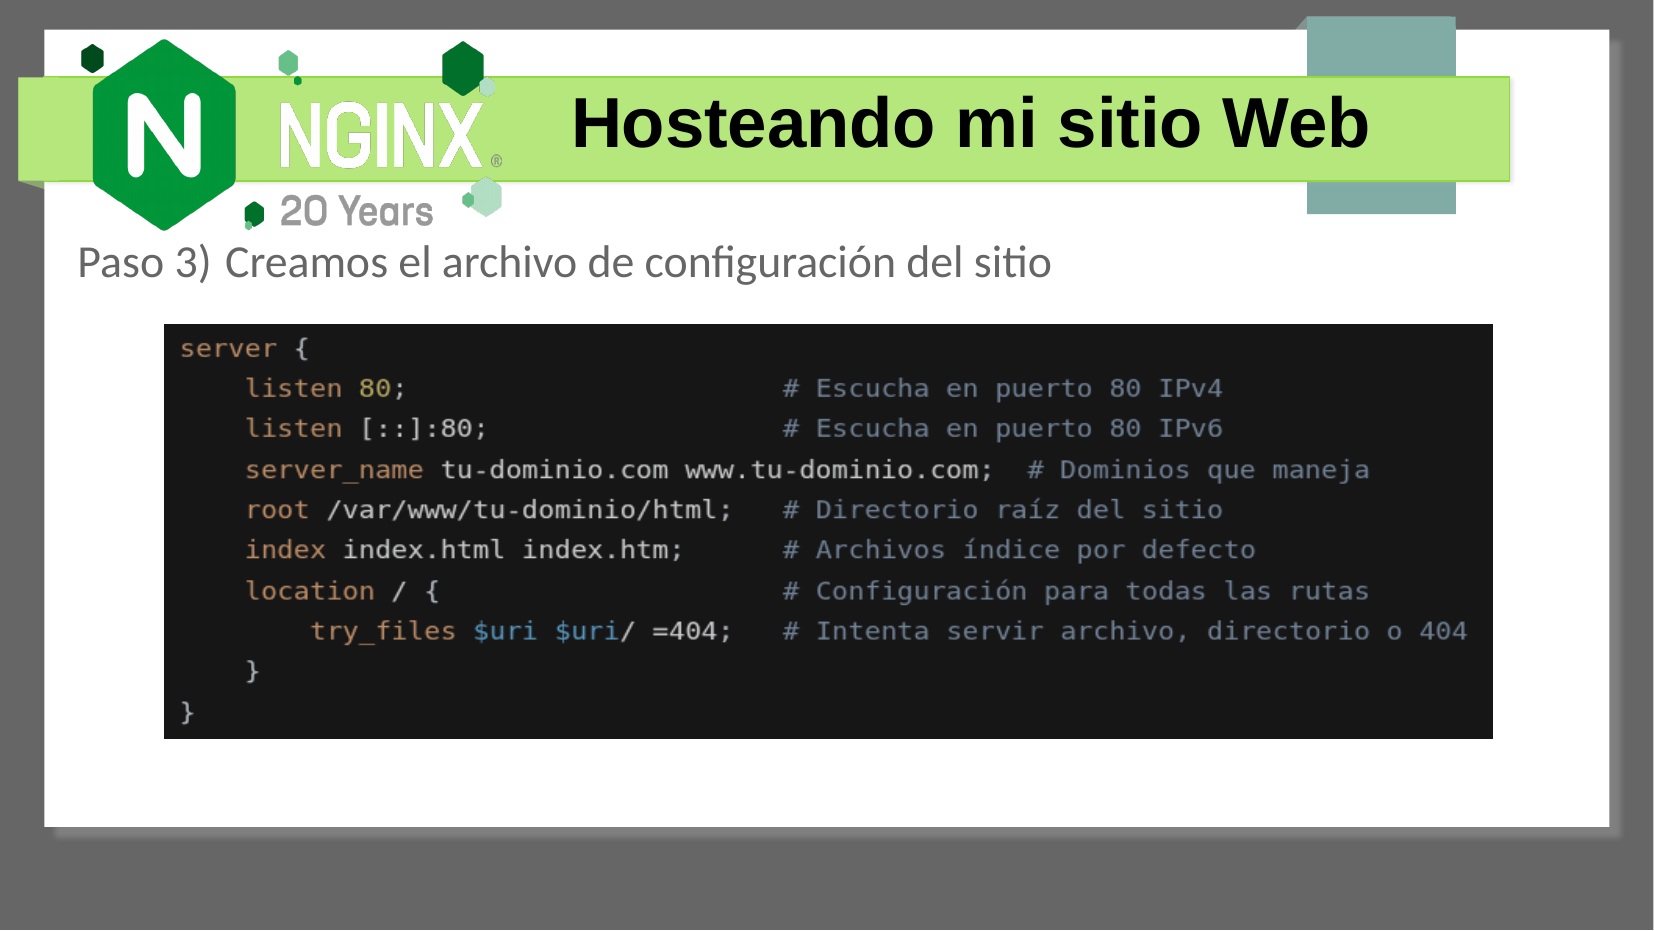

# Hosteando mi sitio Web
Paso 3) 	Creamos el archivo de configuración del sitio
	 **	Se guarda e /etc/ngnix/sites-avaible/tu-dominio